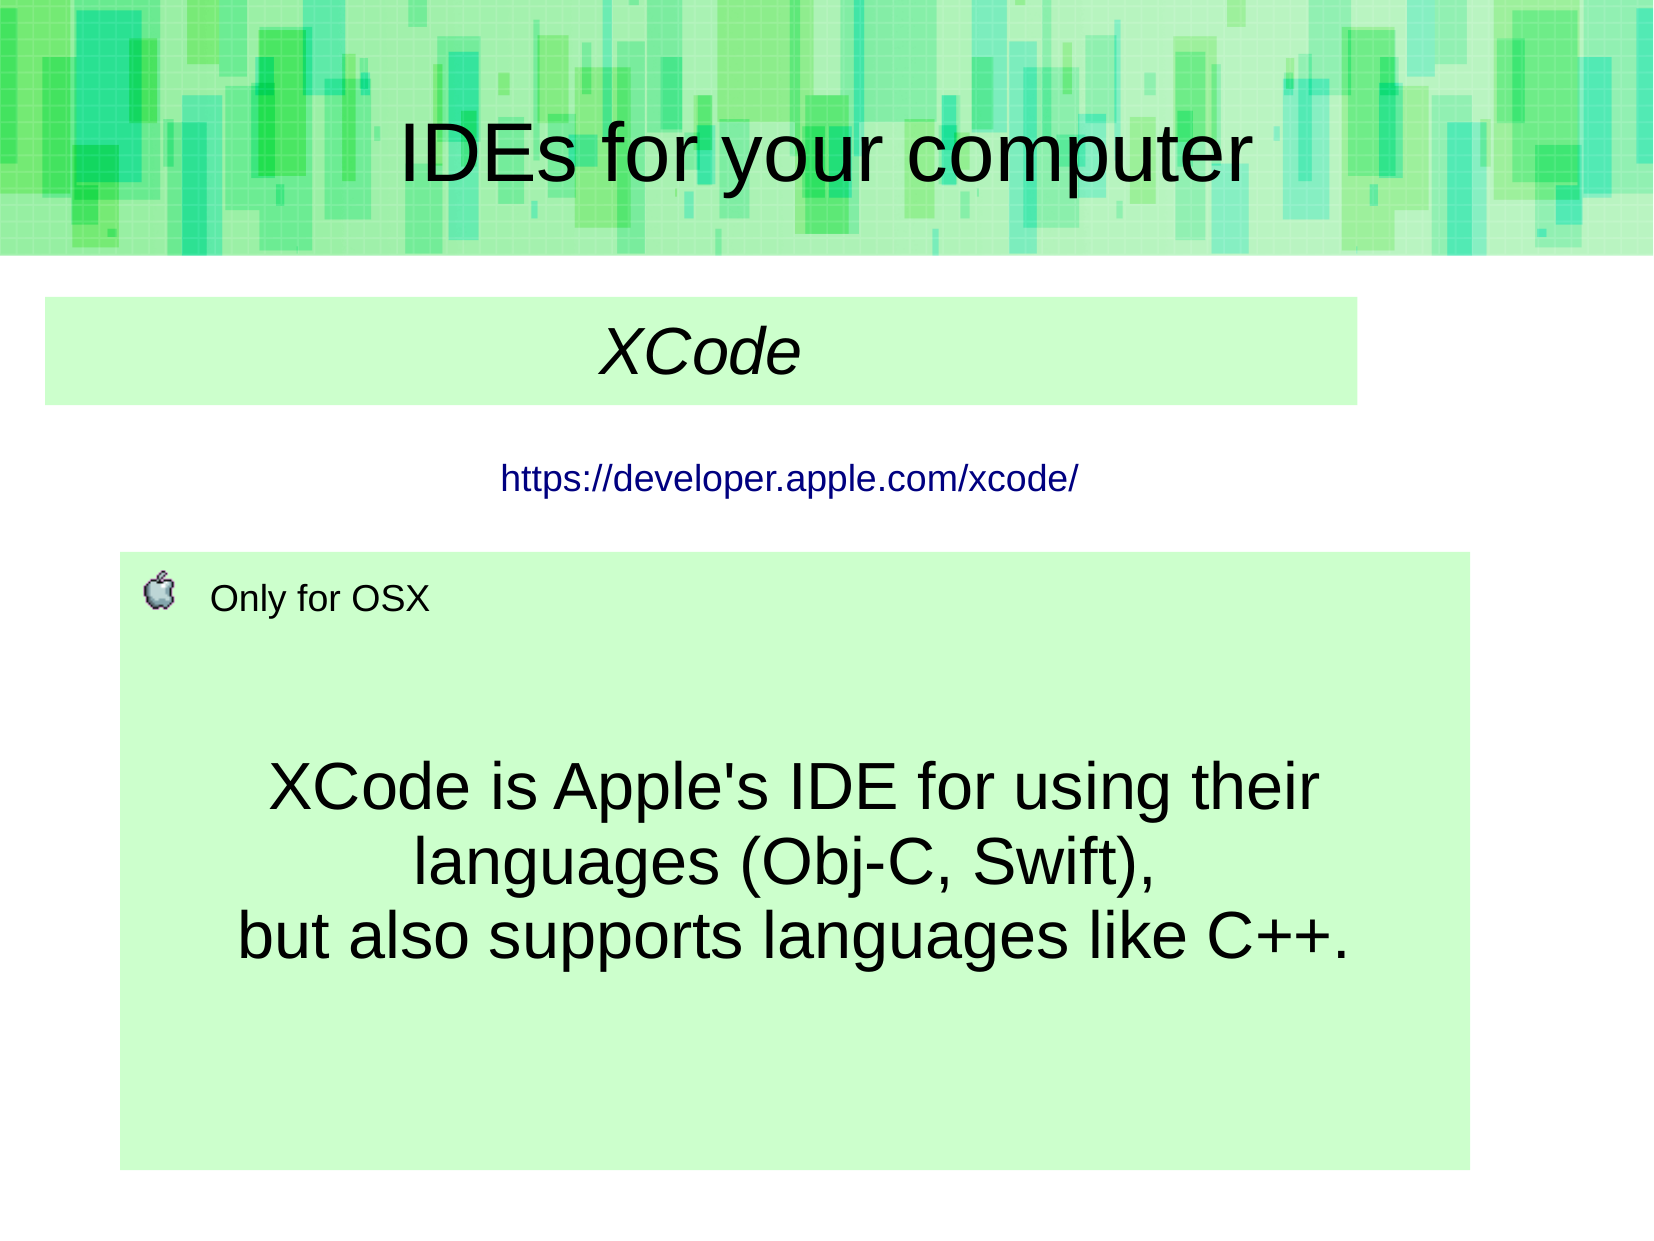

# IDEs for your computer
XCode
https://developer.apple.com/xcode/
XCode is Apple's IDE for using their languages (Obj-C, Swift),
but also supports languages like C++.
Only for OSX